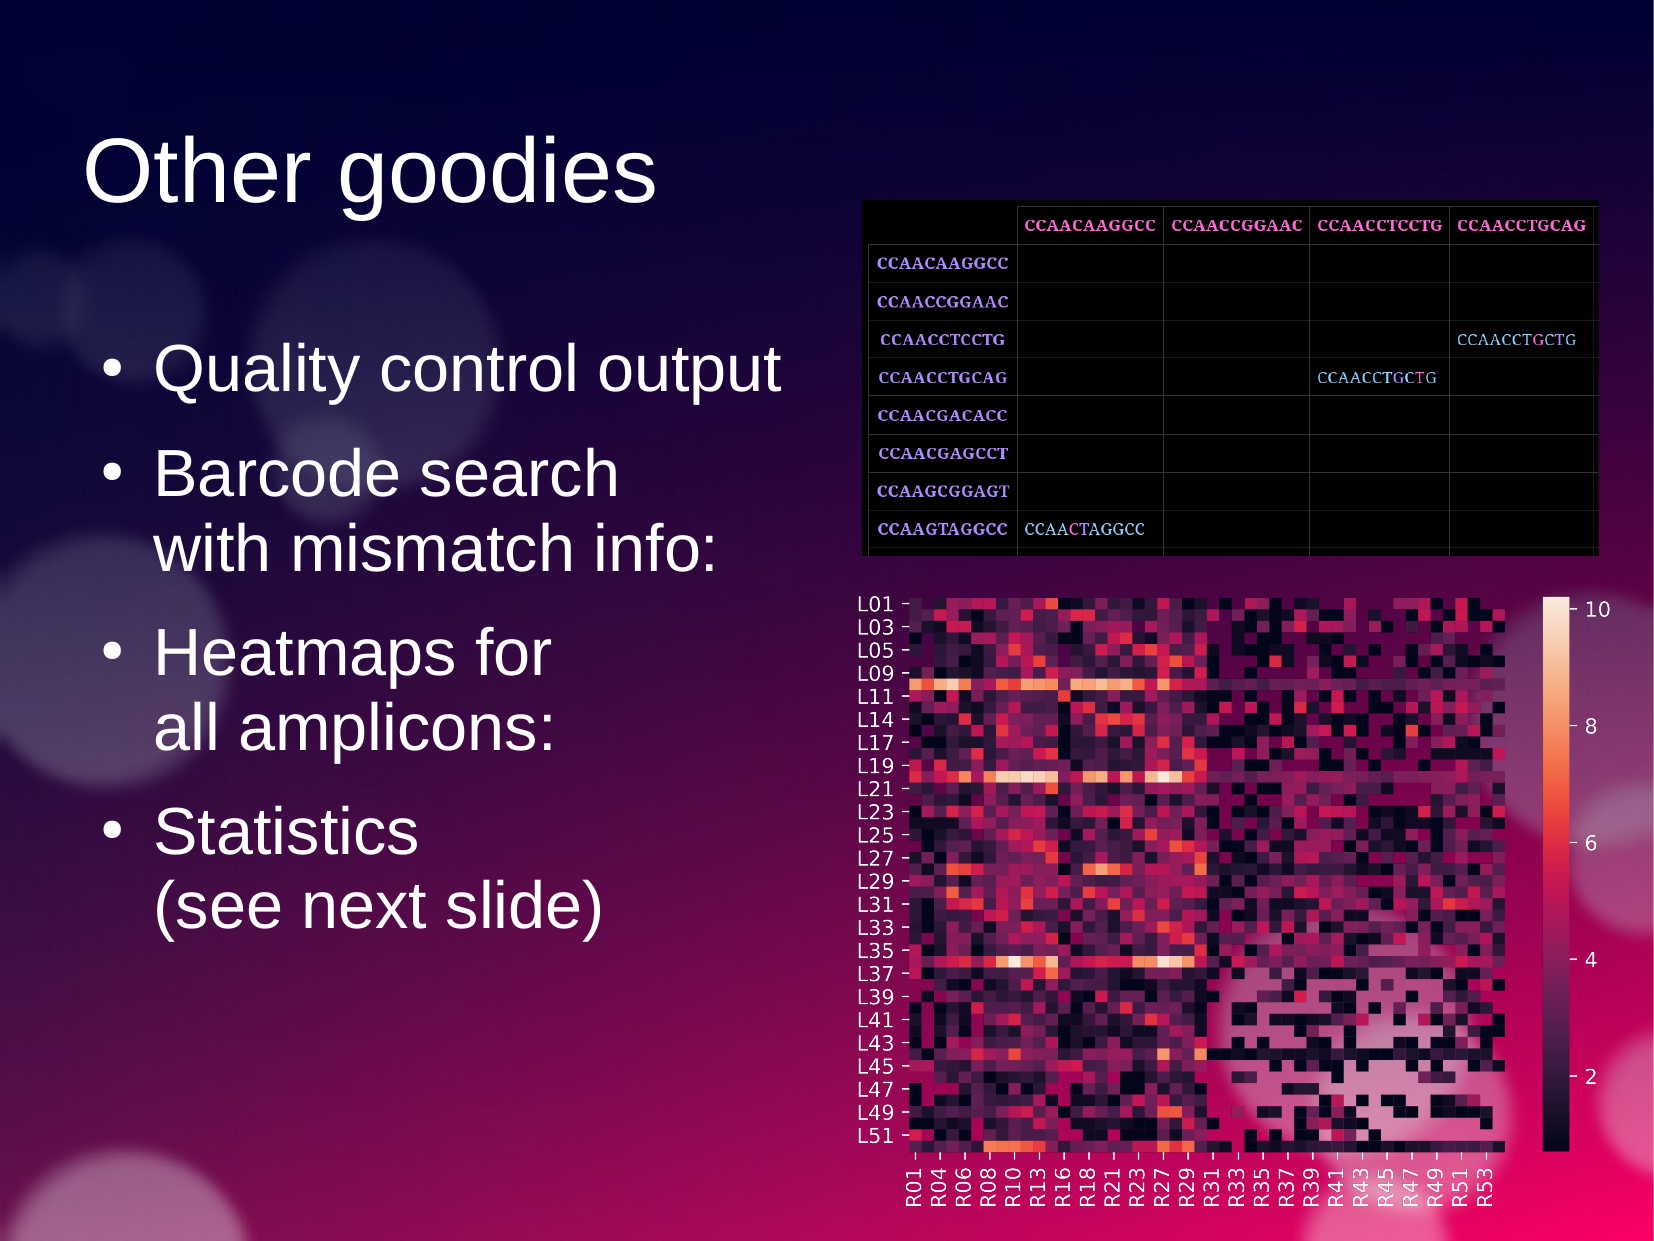

# Other goodies
Quality control output
Barcode search
with mismatch info:
Heatmaps for
all amplicons:
Statistics
(see next slide)